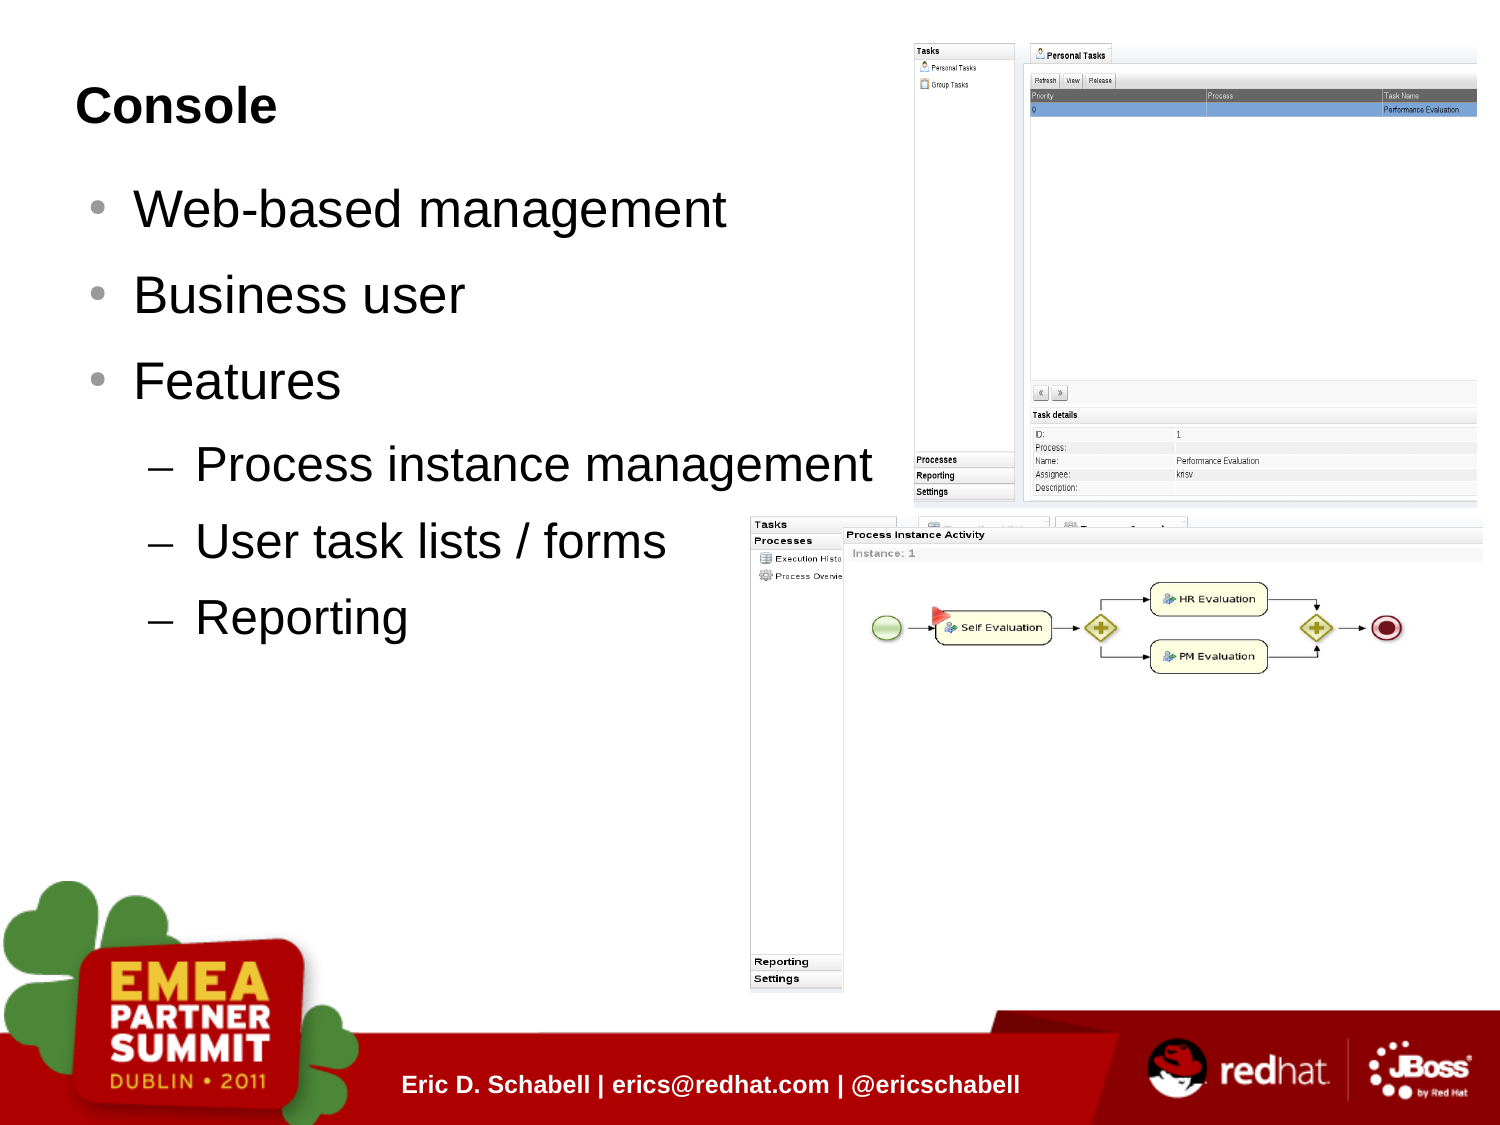

# Console
Web-based management
Business user
Features
Process instance management
User task lists / forms
Reporting